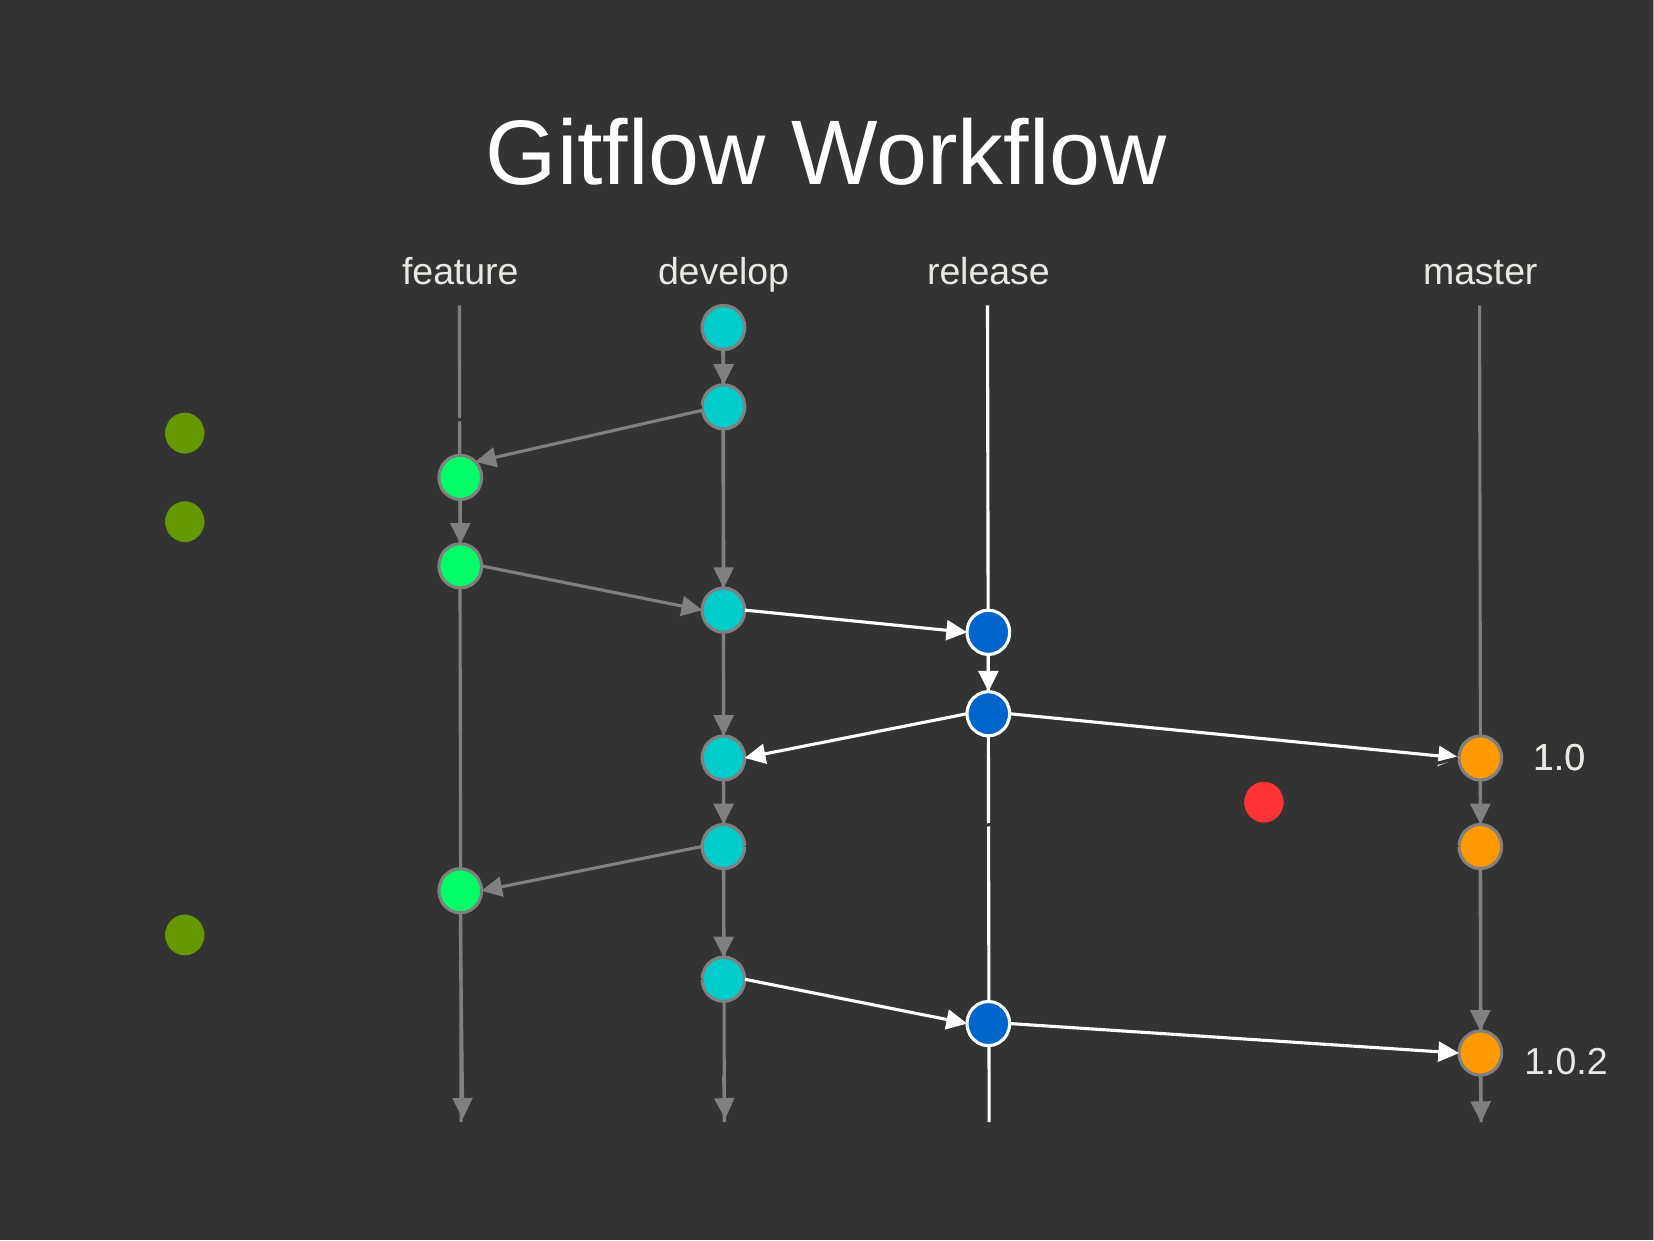

# Gitflow Workflow
feature
develop
release
master
1.0
1.0
1.0.2